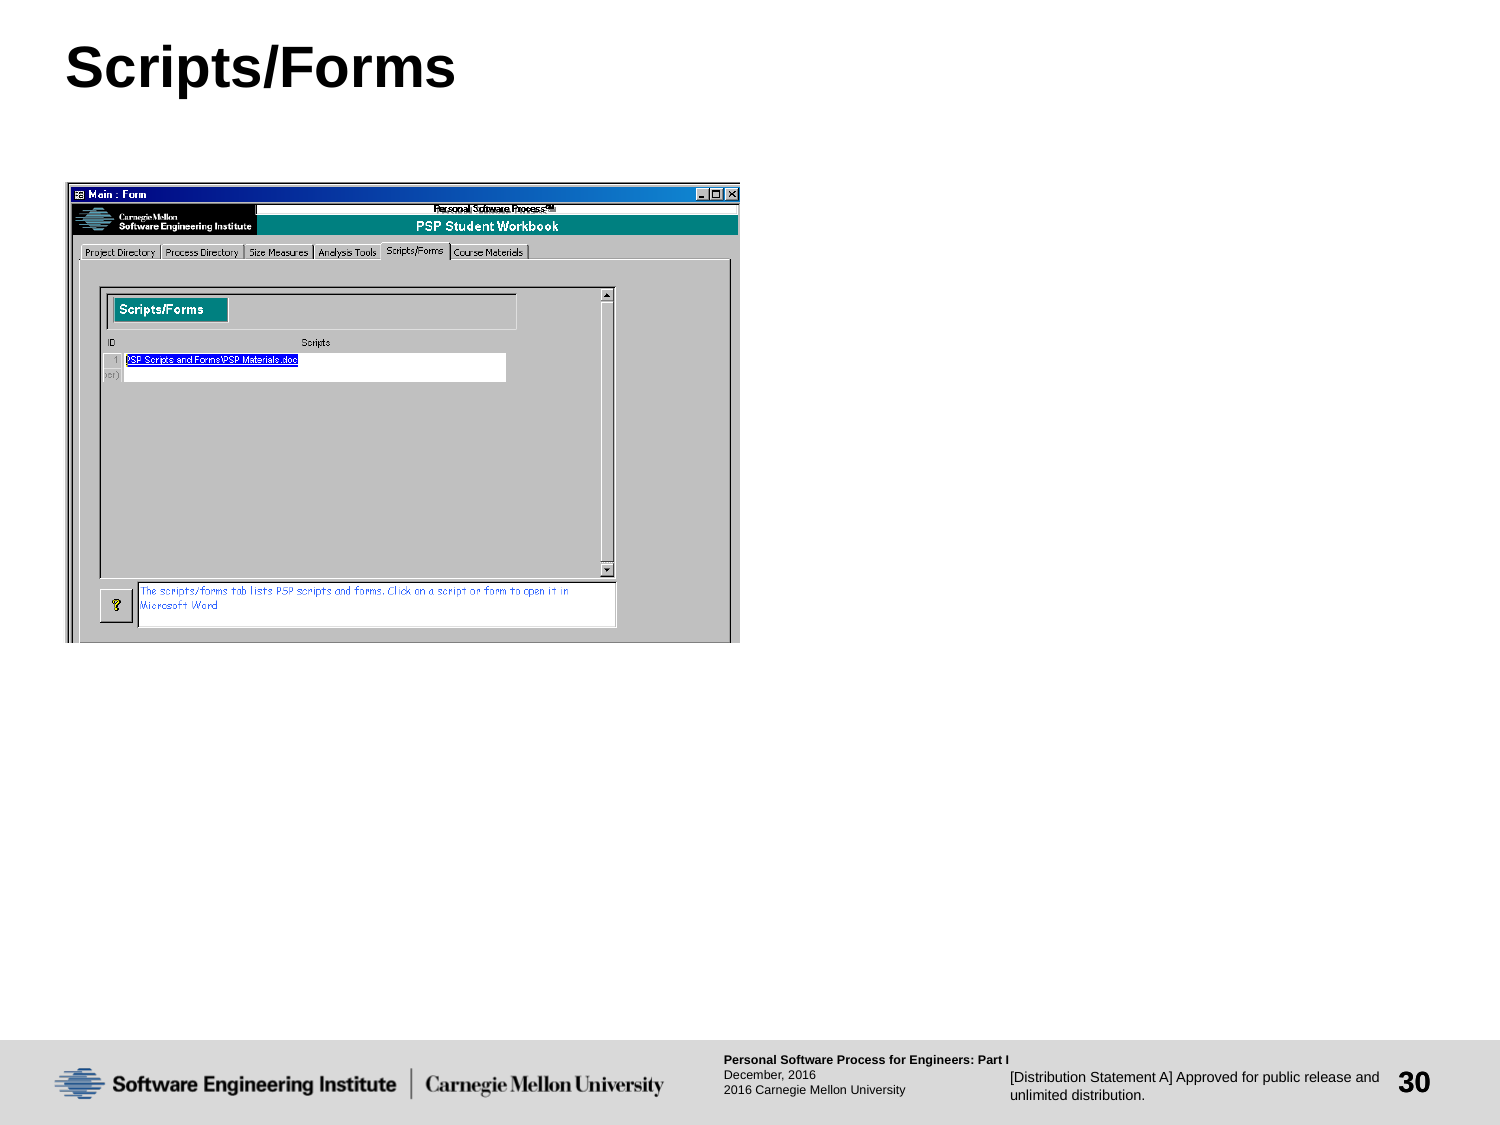

# Scripts/Forms
Use this tab to open the word document(s) containing the PSP scripts and forms.
Click on a hyperlink to open the document.